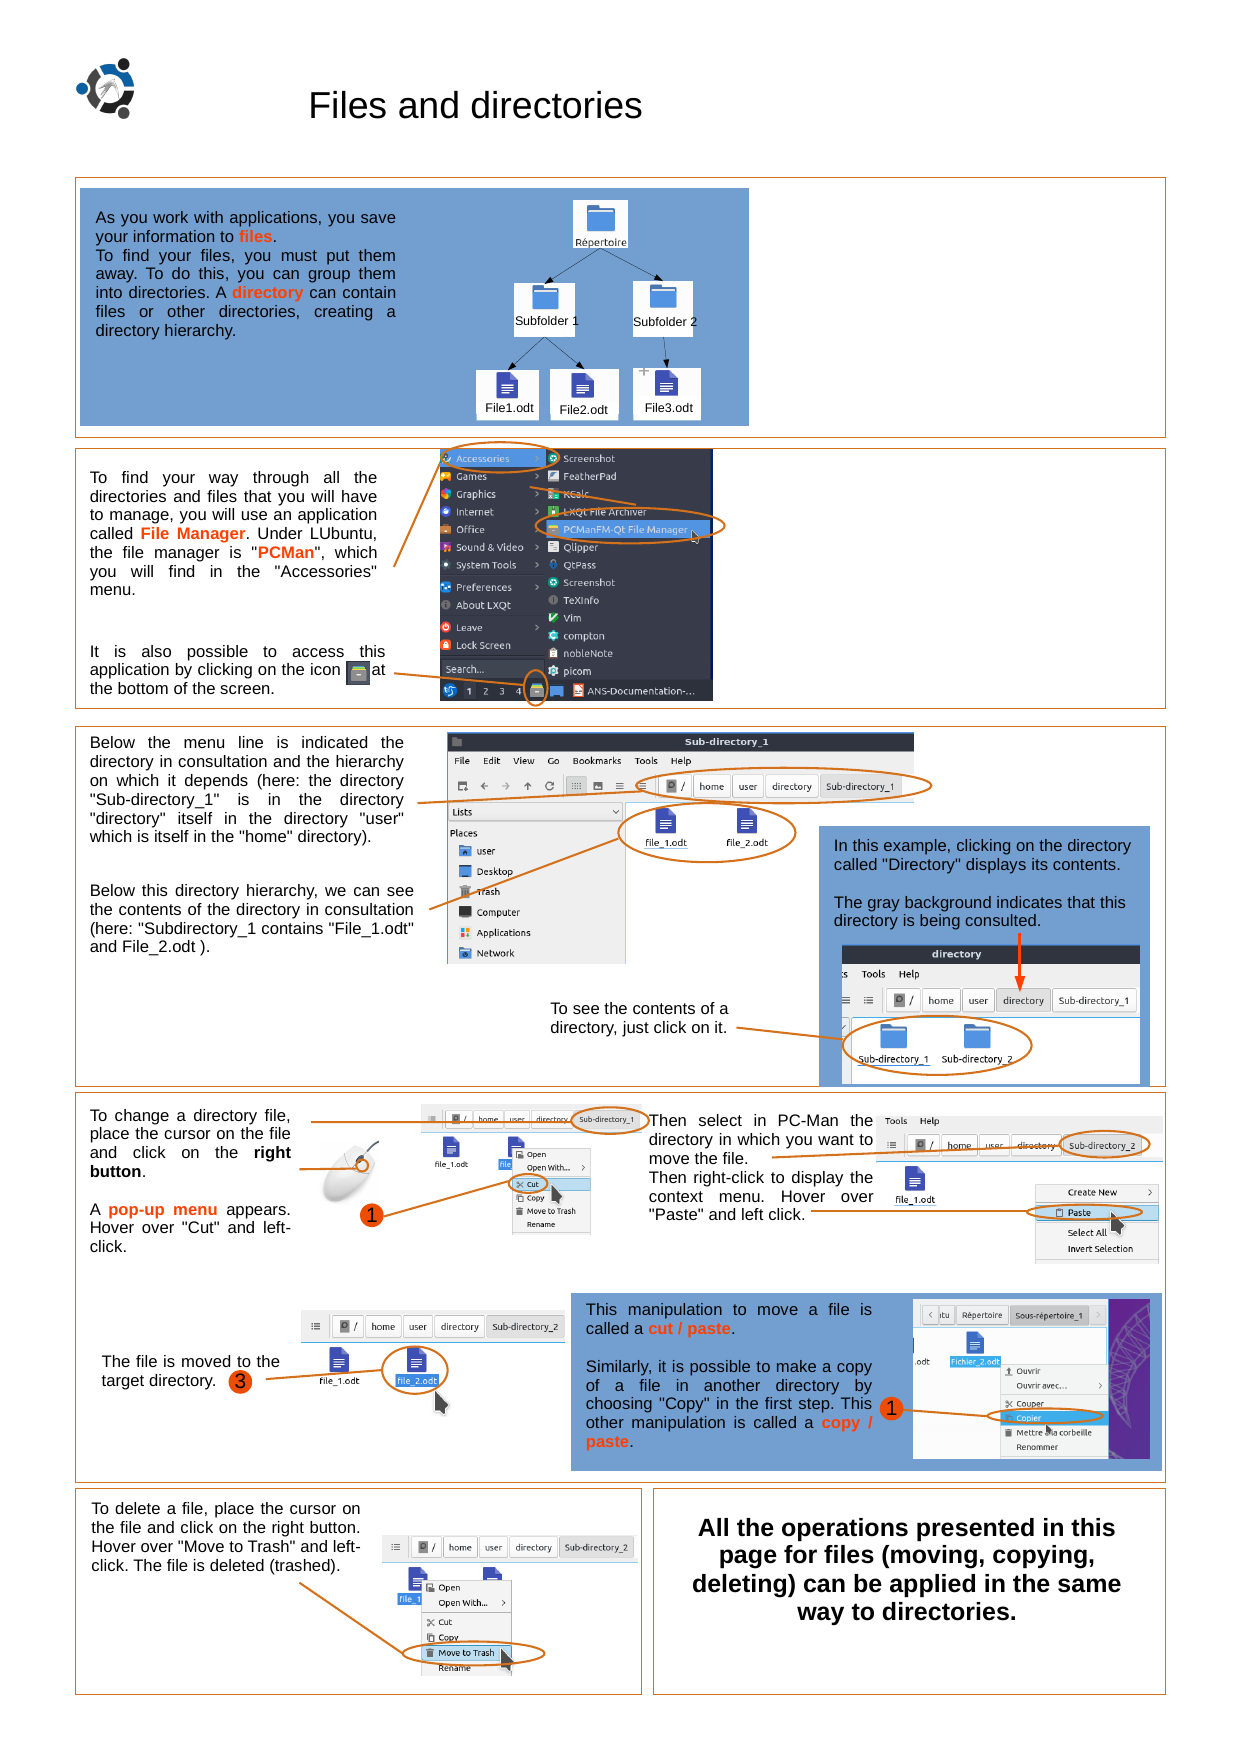

Files and directories
As you work with applications, you save your information to files.
To find your files, you must put them away. To do this, you can group them into directories. A directory can contain files or other directories, creating a directory hierarchy.
Subfolder 1
Subfolder 2
File1.odt
File3.odt
File2.odt
To find your way through all the directories and files that you will have to manage, you will use an application called File Manager. Under LUbuntu, the file manager is "PCMan", which you will find in the "Accessories" menu.
It is also possible to access this application by clicking on the icon at the bottom of the screen.
Below the menu line is indicated the directory in consultation and the hierarchy on which it depends (here: the directory "Sub-directory_1" is in the directory "directory" itself in the directory "user" which is itself in the "home" directory).
In this example, clicking on the directory called "Directory" displays its contents.
The gray background indicates that this directory is being consulted.
Below this directory hierarchy, we can see the contents of the directory in consultation (here: "Subdirectory_1 contains "File_1.odt" and File_2.odt ).
To see the contents of a directory, just click on it.
To change a directory file, place the cursor on the file and click on the right button.
A pop-up menu appears. Hover over "Cut" and left-click.
Then select in PC-Man the directory in which you want to move the file.
Then right-click to display the context menu. Hover over "Paste" and left click.
2
1
This manipulation to move a file is called a cut / paste.
Similarly, it is possible to make a copy of a file in another directory by choosing "Copy" in the first step. This other manipulation is called a copy / paste.
The file is moved to the target directory.
3
1
To delete a file, place the cursor on the file and click on the right button. Hover over "Move to Trash" and left-click. The file is deleted (trashed).
All the operations presented in this page for files (moving, copying, deleting) can be applied in the same way to directories.